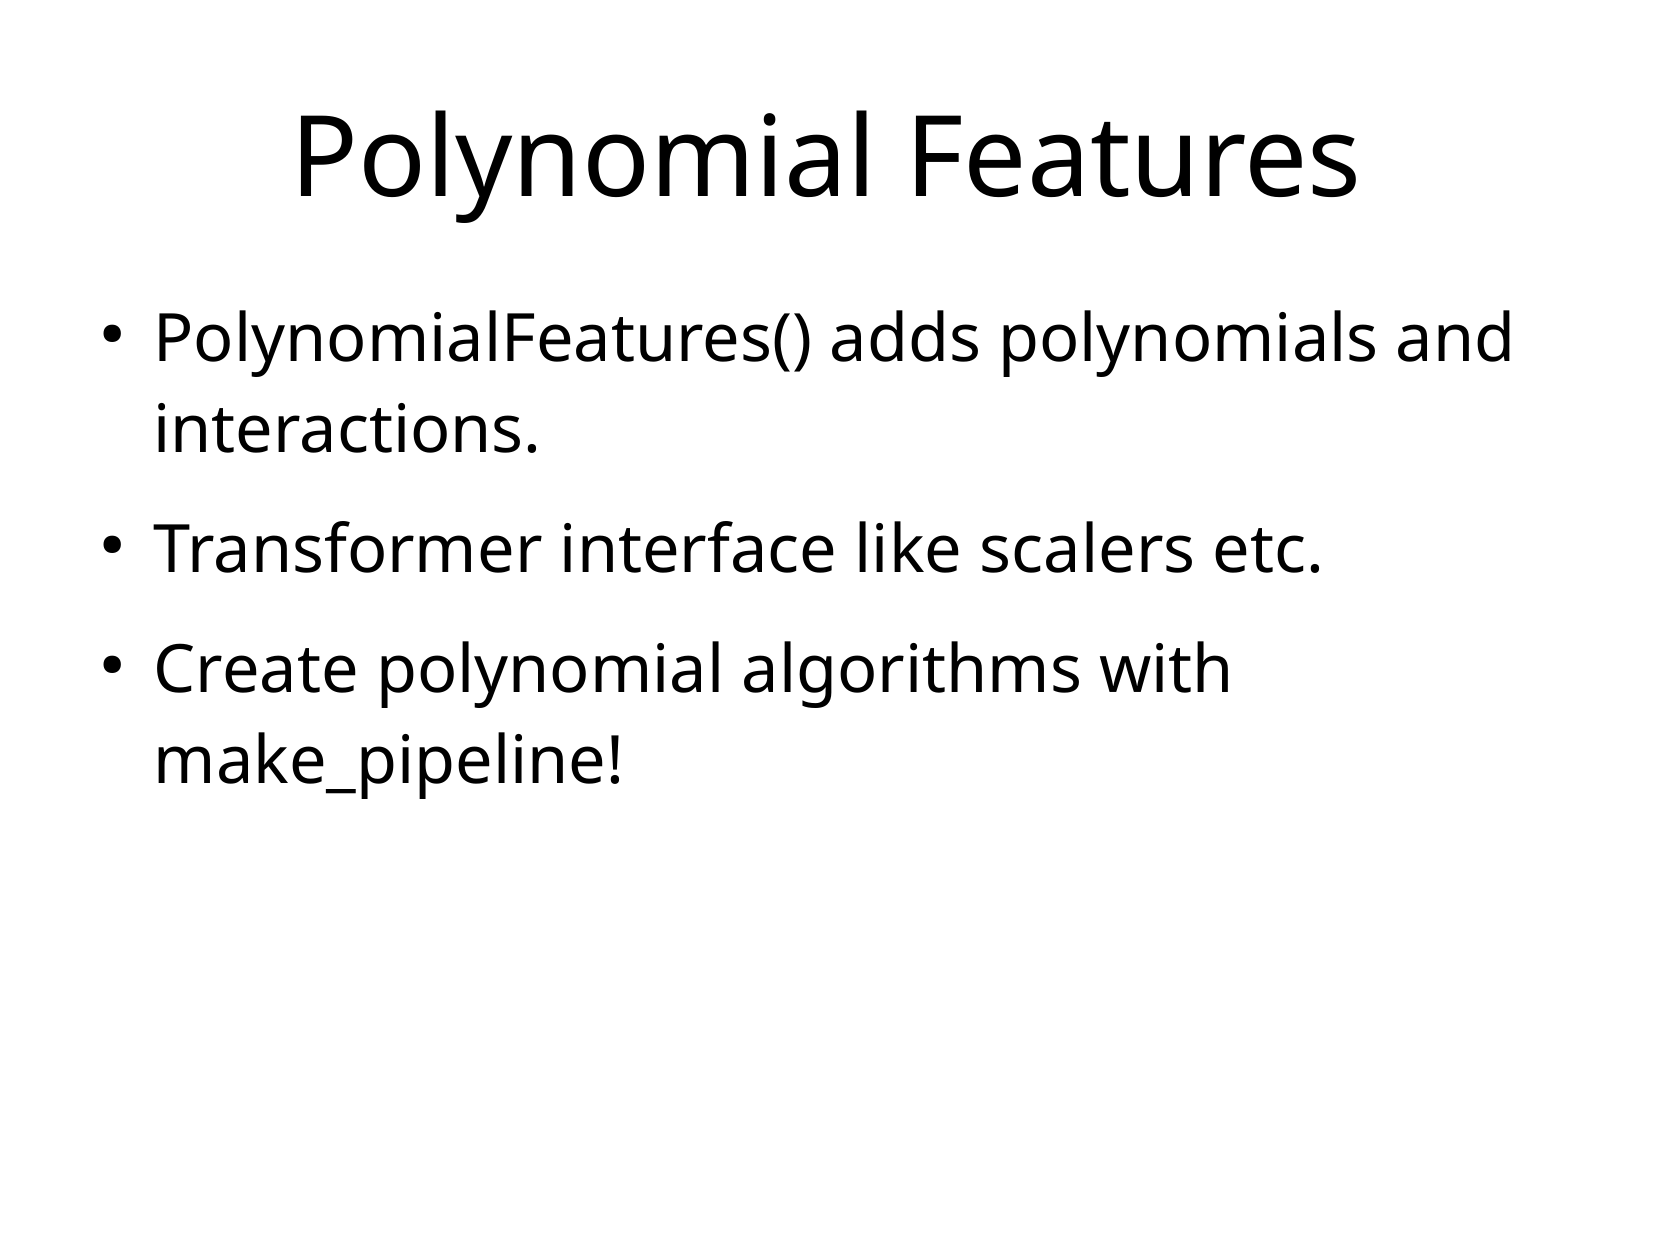

# Polynomial Features
PolynomialFeatures() adds polynomials and interactions.
Transformer interface like scalers etc.
Create polynomial algorithms with make_pipeline!